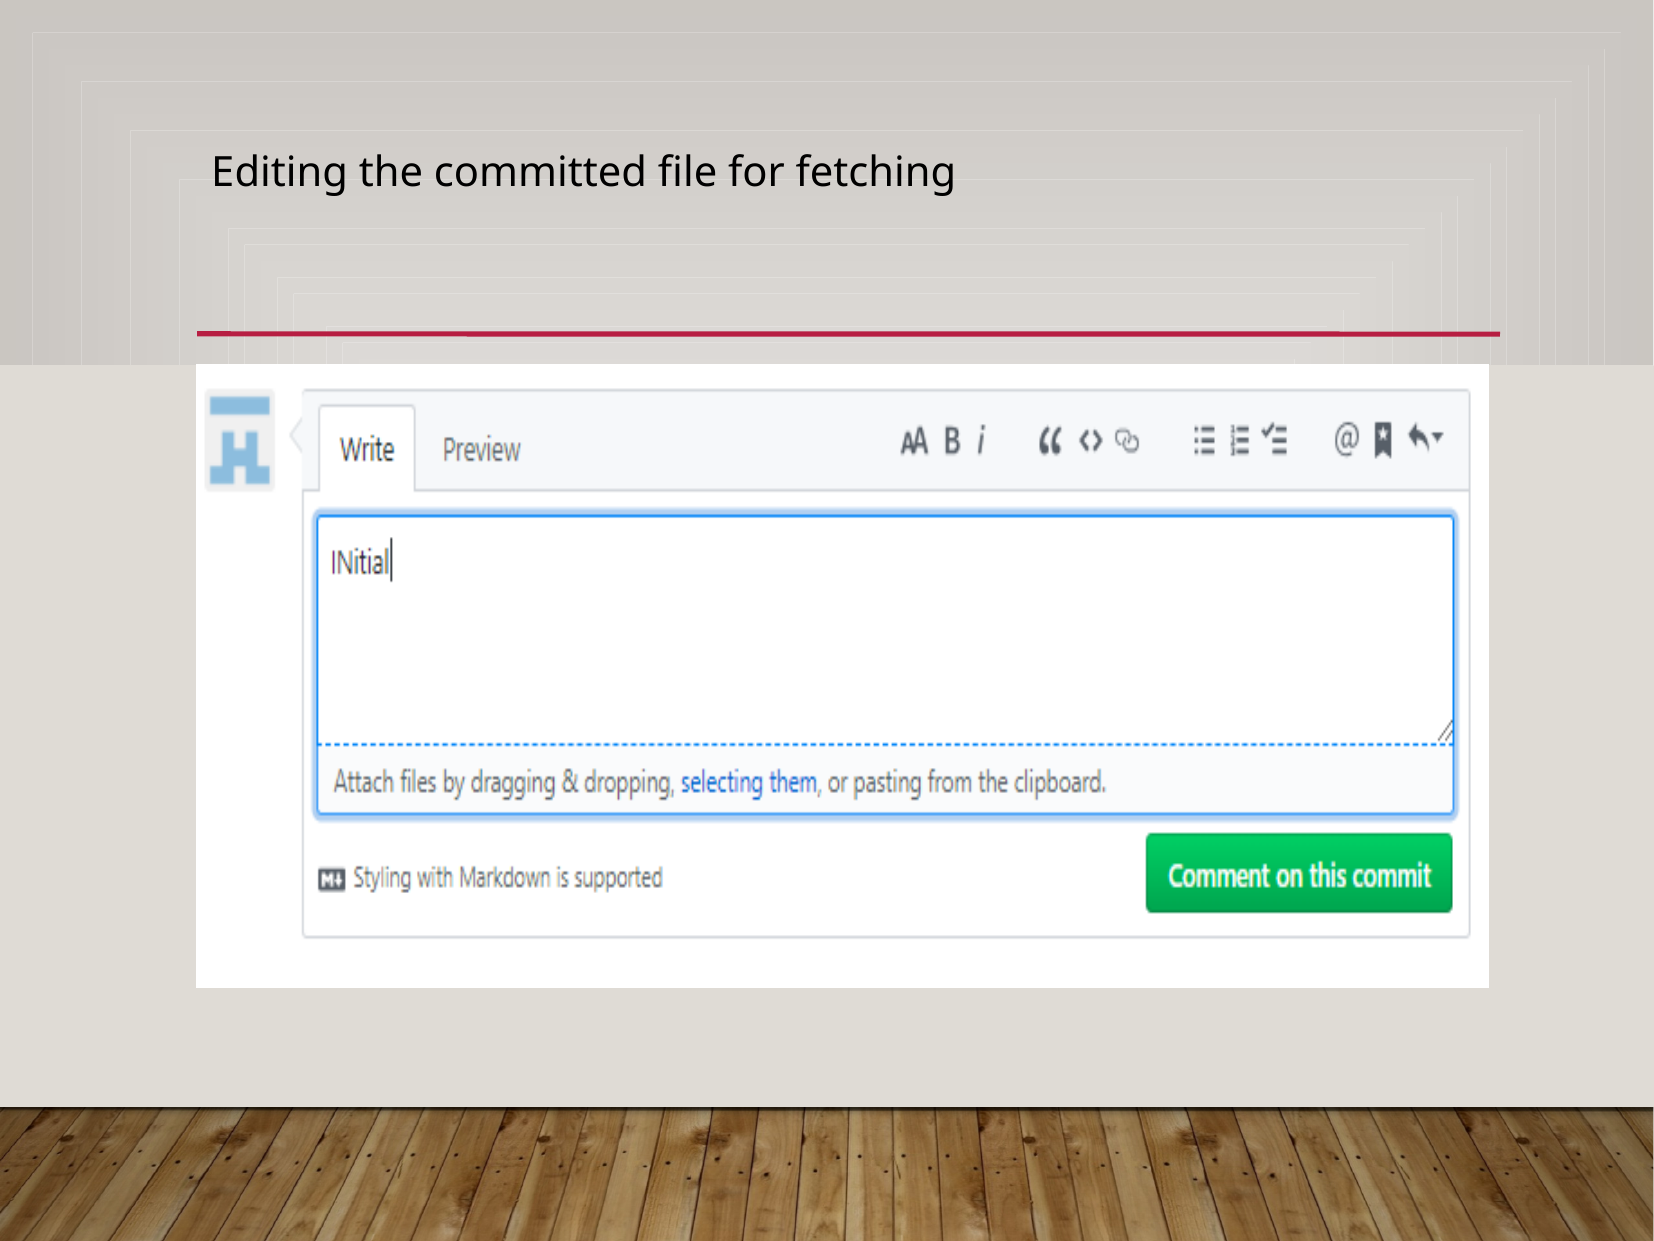

# Editing the committed file for fetching